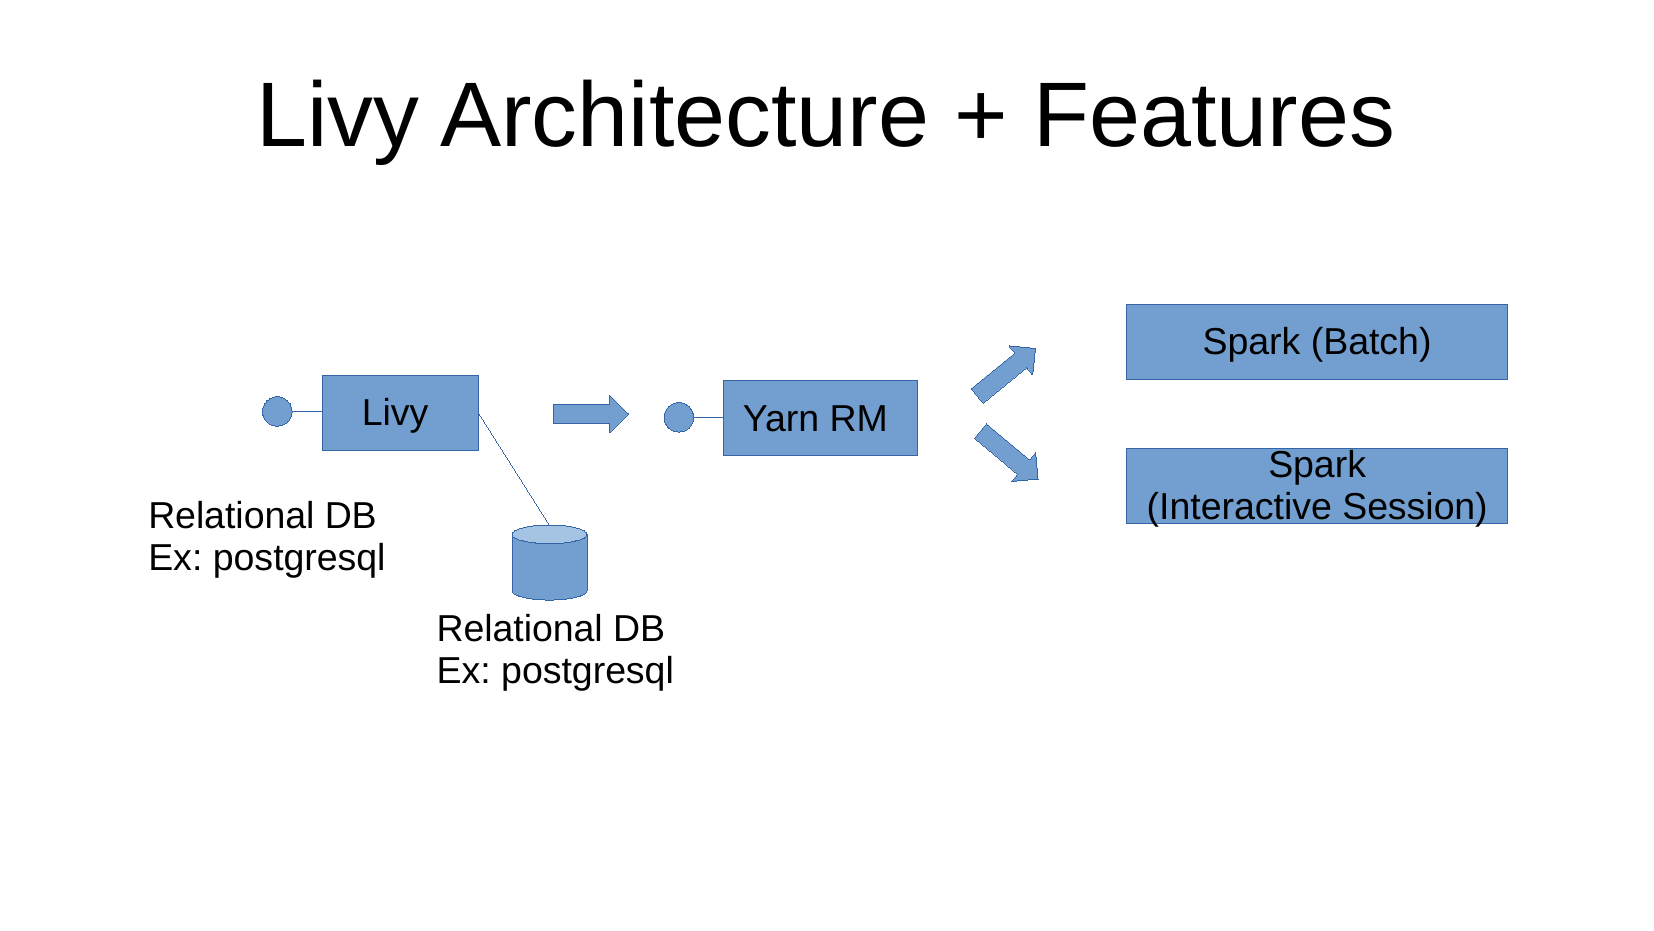

# Livy Architecture + Features
Spark (Batch)
Livy
Yarn RM
Spark
(Interactive Session)
Relational DB
Ex: postgresql
Relational DB
Ex: postgresql